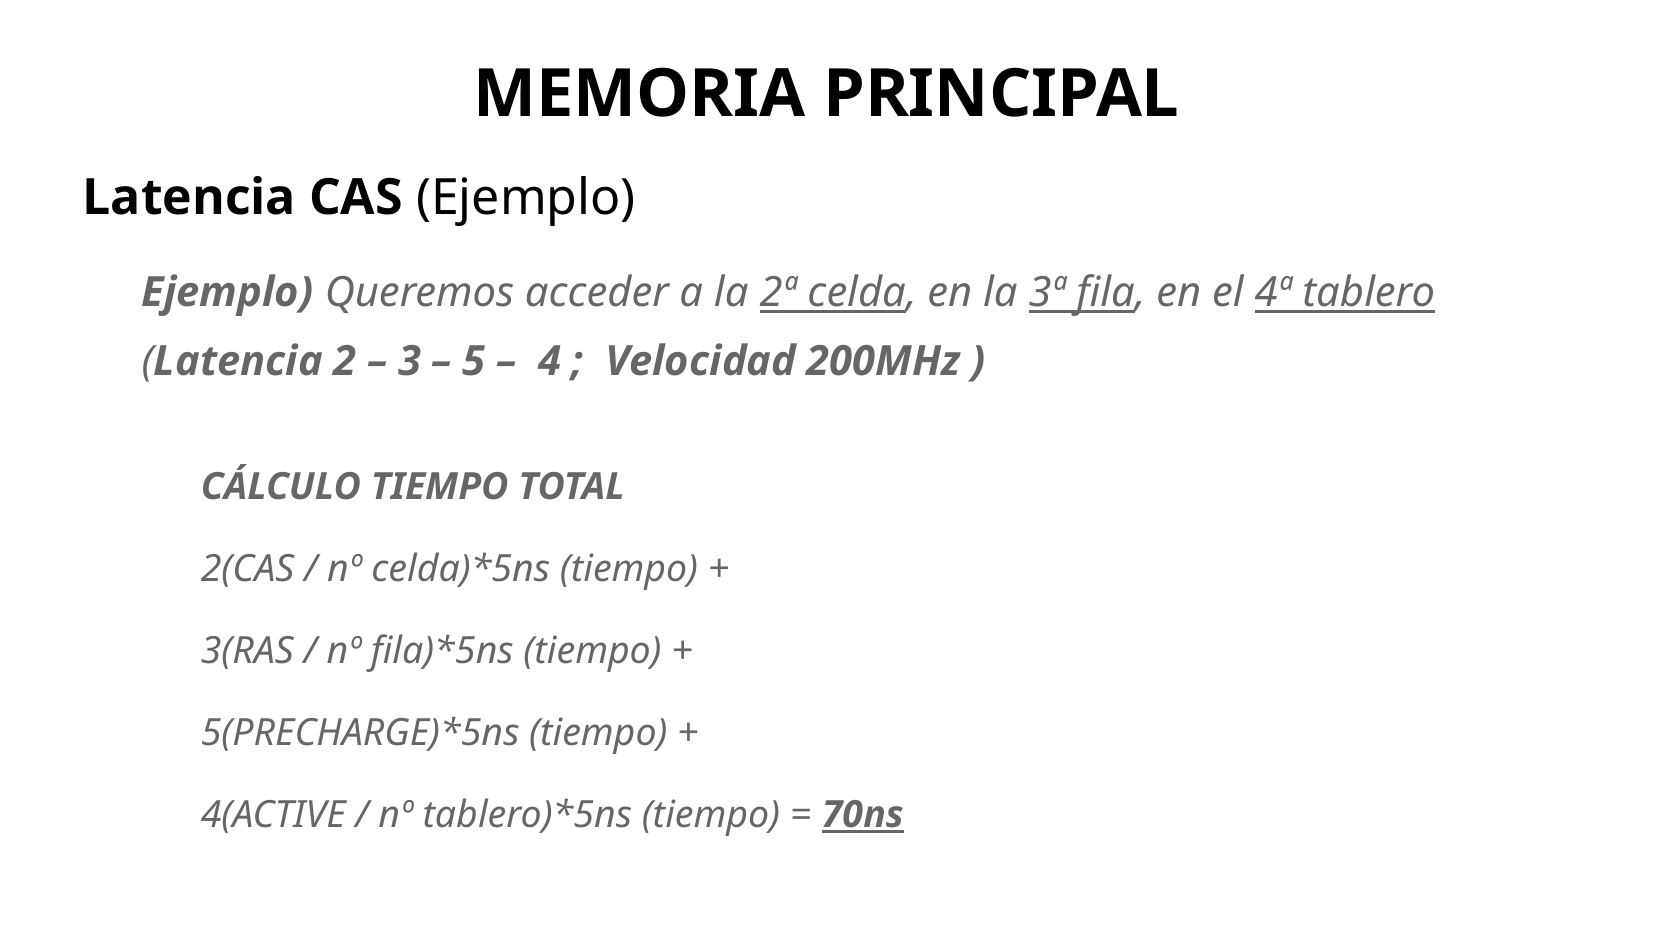

# MEMORIA PRINCIPAL
Latencia CAS (Ejemplo)
Ejemplo) Queremos acceder a la 2ª celda, en la 3ª fila, en el 4ª tablero (Latencia 2 – 3 – 5 – 4 ; Velocidad 200MHz )
CÁLCULO TIEMPO TOTAL
2(CAS / nº celda)*5ns (tiempo) +
3(RAS / nº fila)*5ns (tiempo) +
5(PRECHARGE)*5ns (tiempo) +
4(ACTIVE / nº tablero)*5ns (tiempo) = 70ns